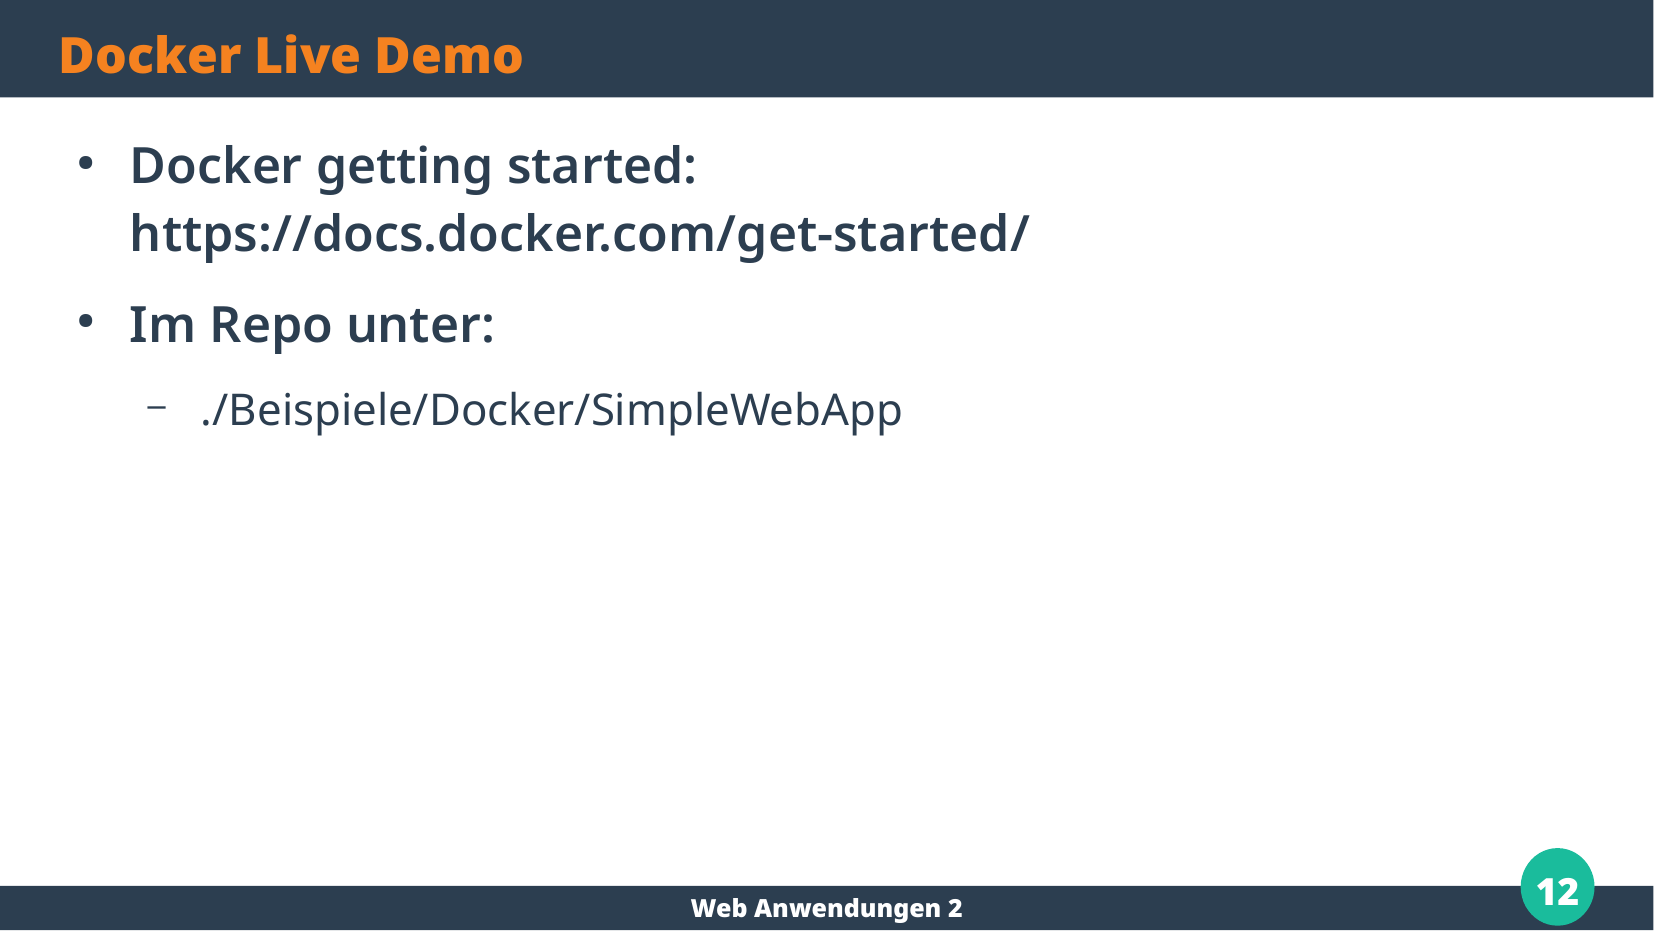

# Docker Live Demo
Docker getting started:
https://docs.docker.com/get-started/
Im Repo unter:
./Beispiele/Docker/SimpleWebApp
12